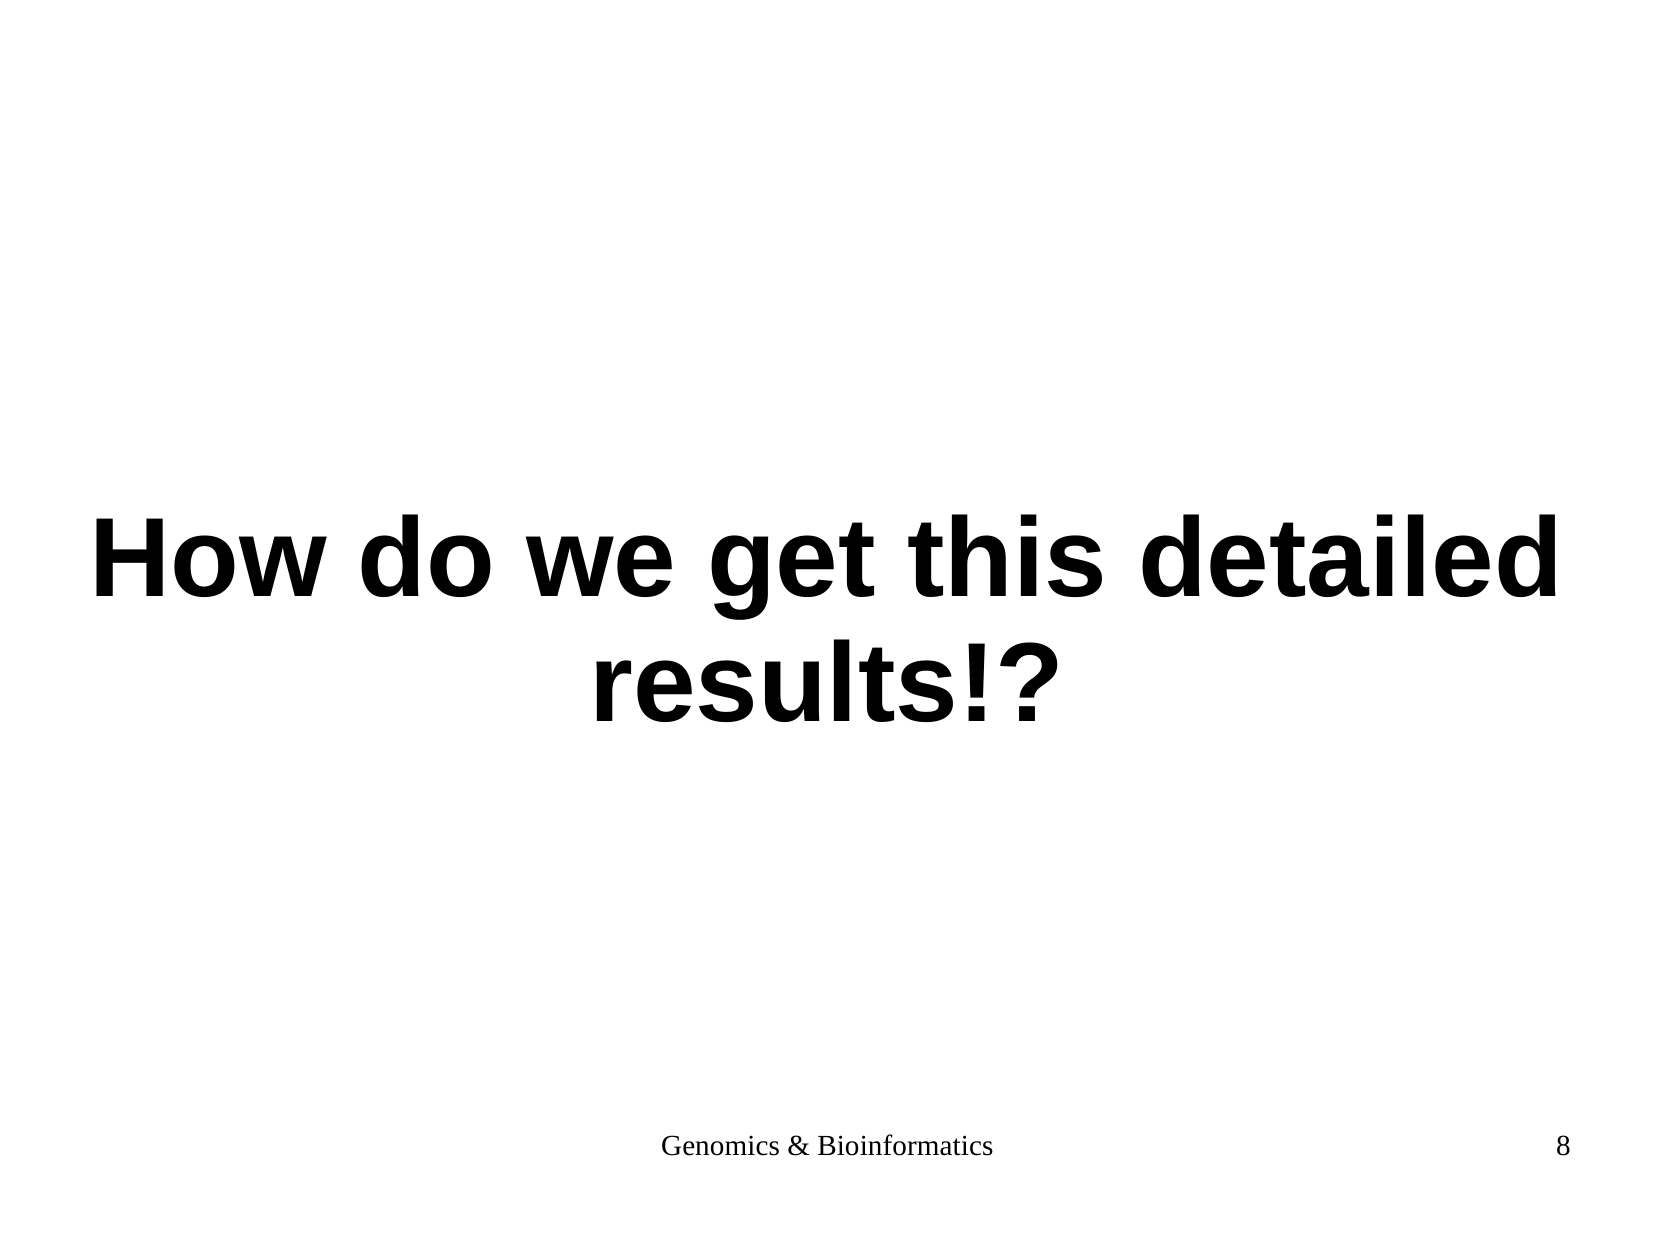

How do we get this detailed results!?
Genomics & Bioinformatics
8